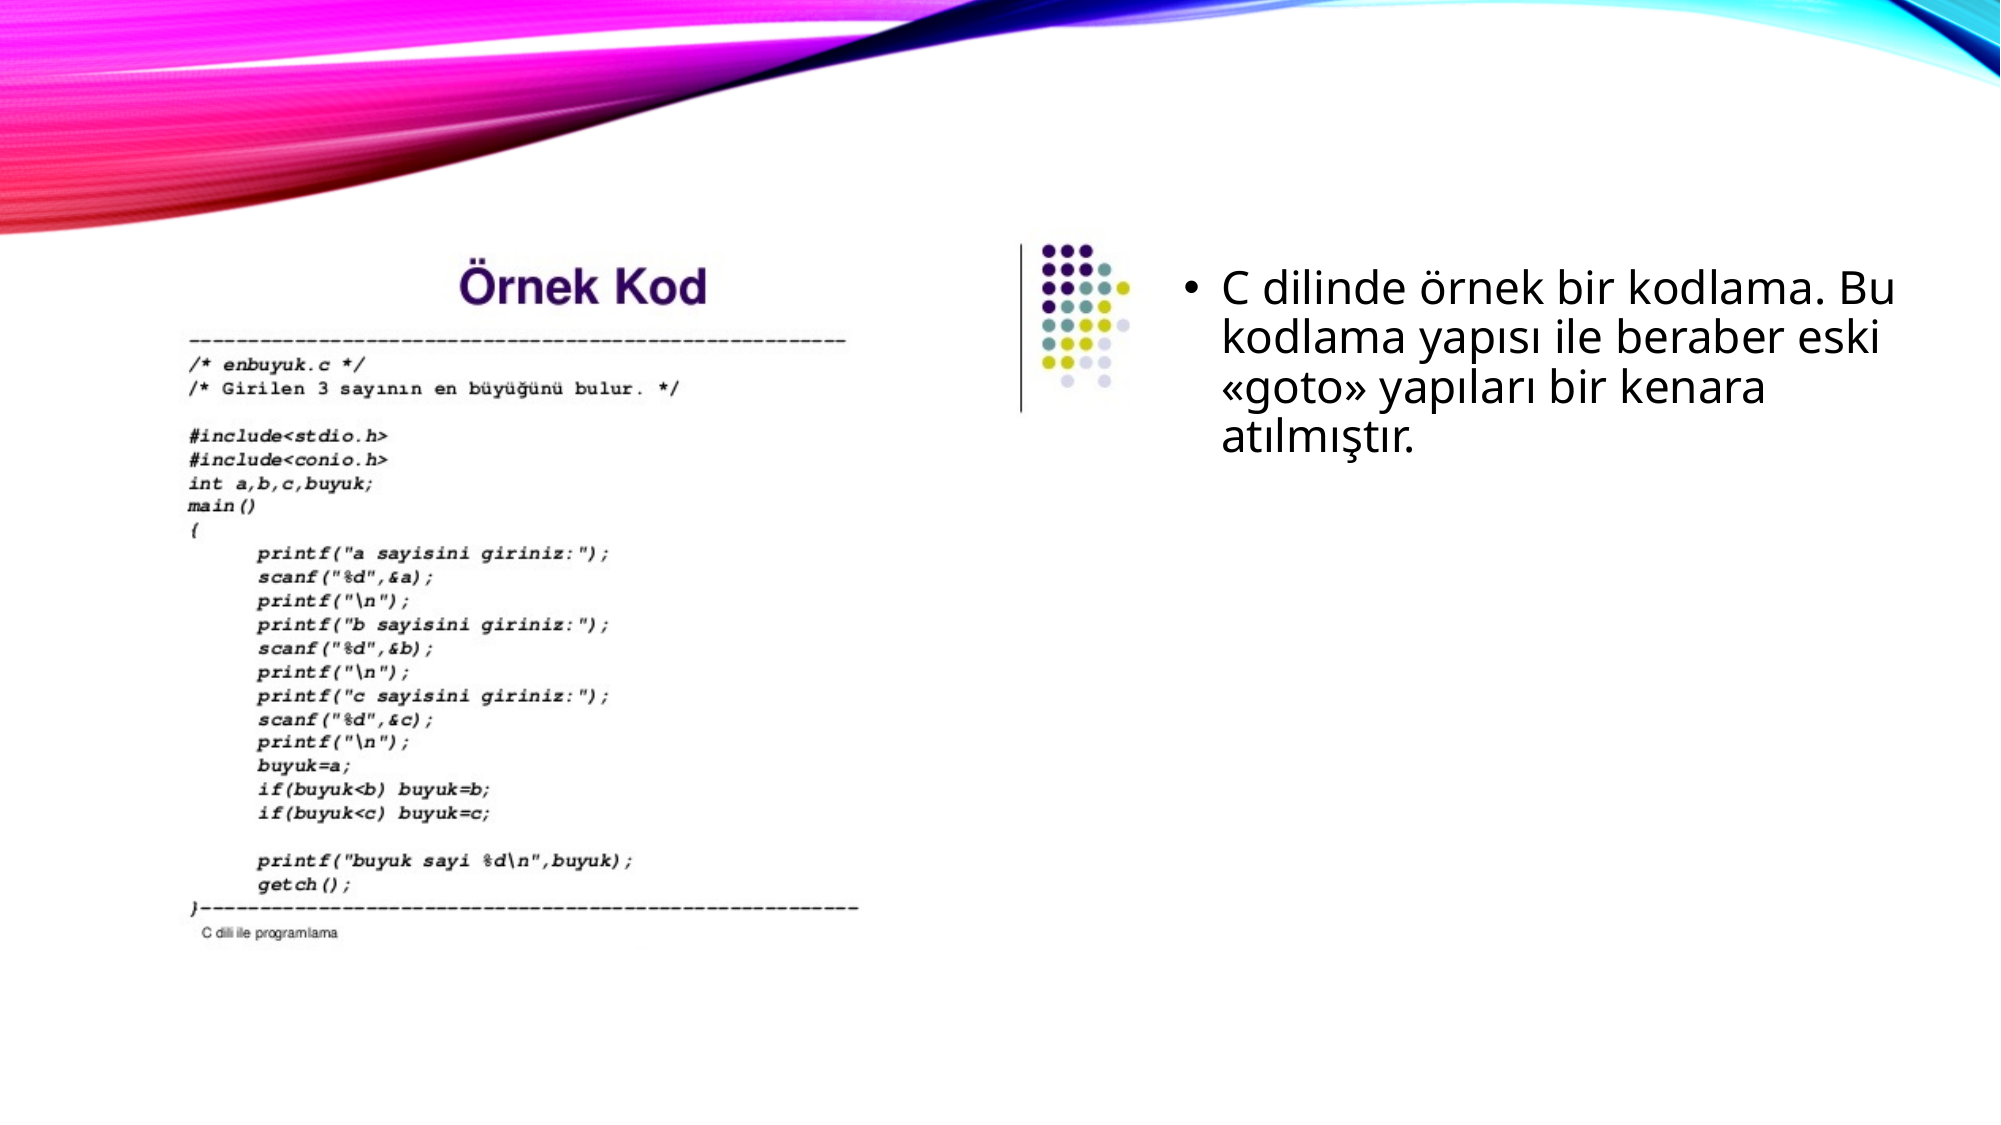

C dilinde örnek bir kodlama. Bu kodlama yapısı ile beraber eski «goto» yapıları bir kenara atılmıştır.